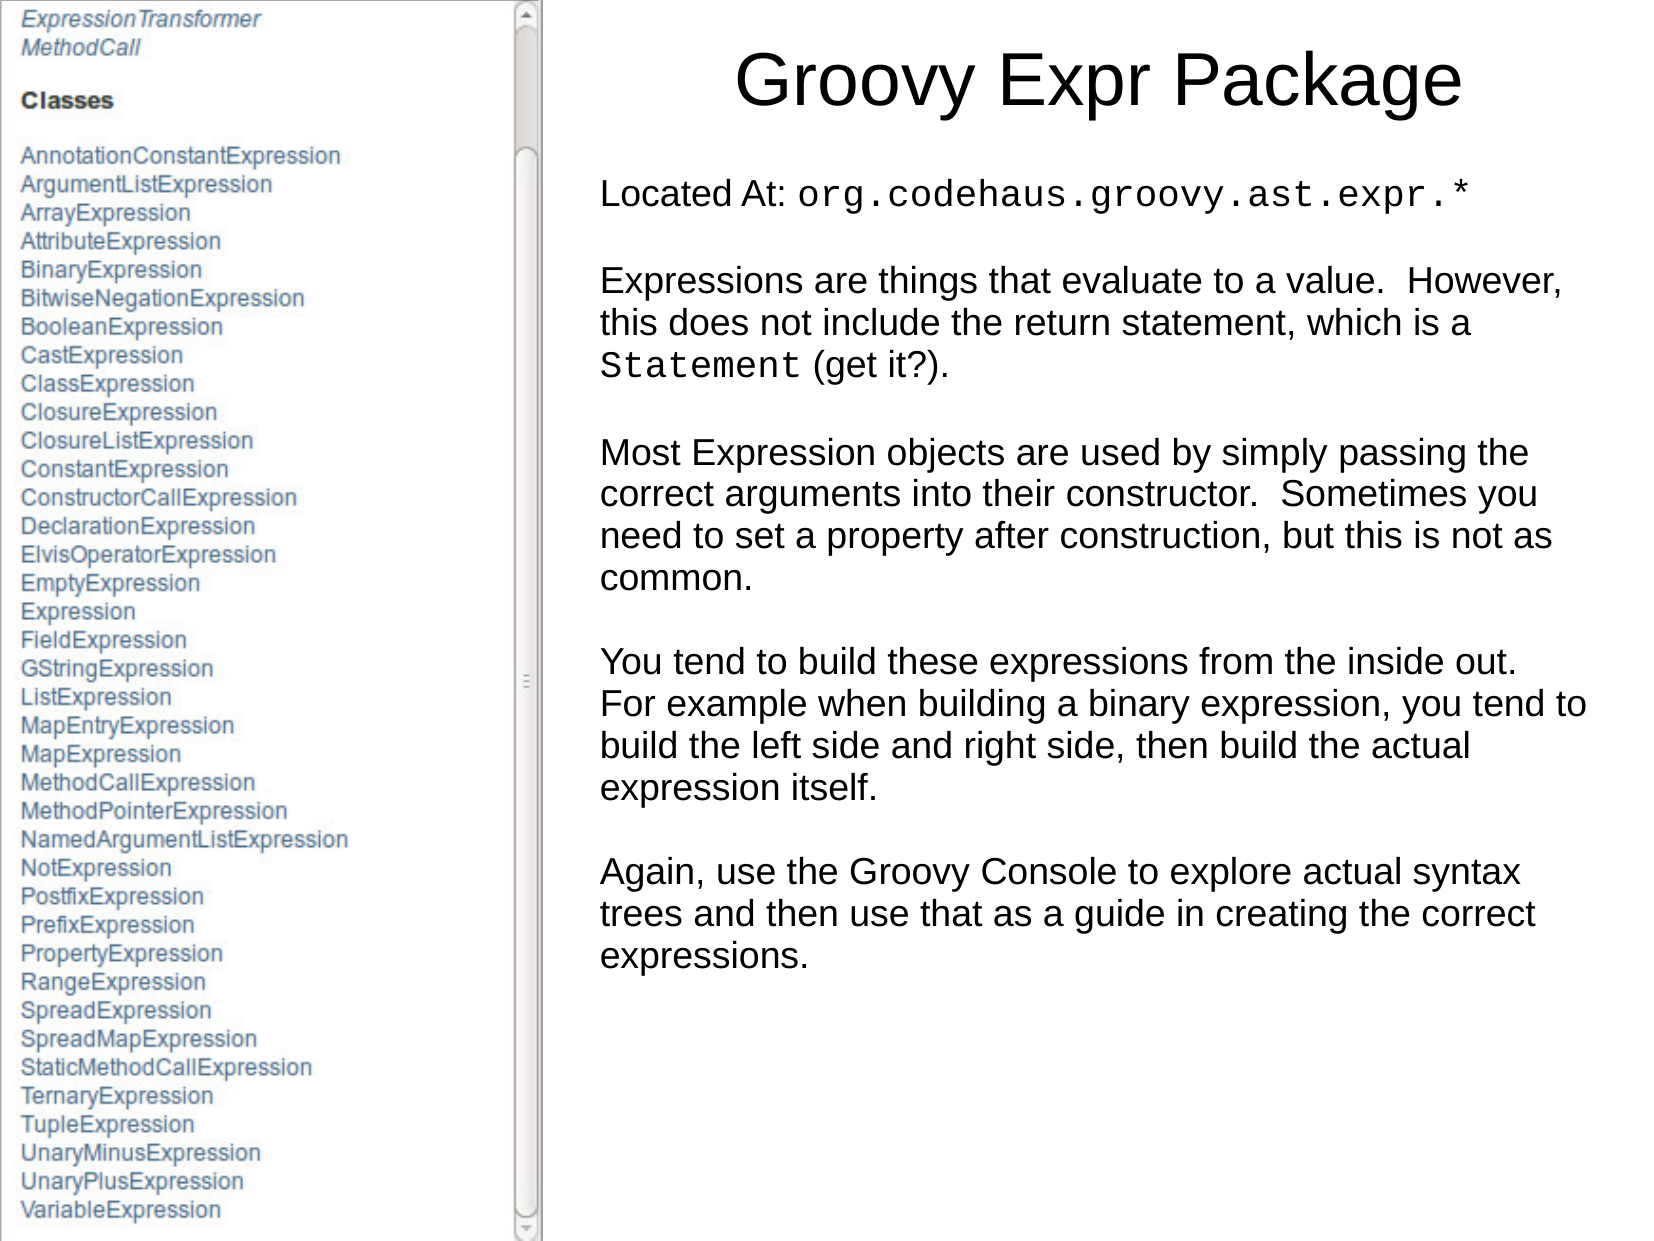

Groovy Expr Package
Located At: org.codehaus.groovy.ast.expr.*
Expressions are things that evaluate to a value. However, this does not include the return statement, which is a Statement (get it?).
Most Expression objects are used by simply passing the correct arguments into their constructor. Sometimes you need to set a property after construction, but this is not as common.
You tend to build these expressions from the inside out. For example when building a binary expression, you tend to build the left side and right side, then build the actual expression itself.
Again, use the Groovy Console to explore actual syntax trees and then use that as a guide in creating the correct expressions.